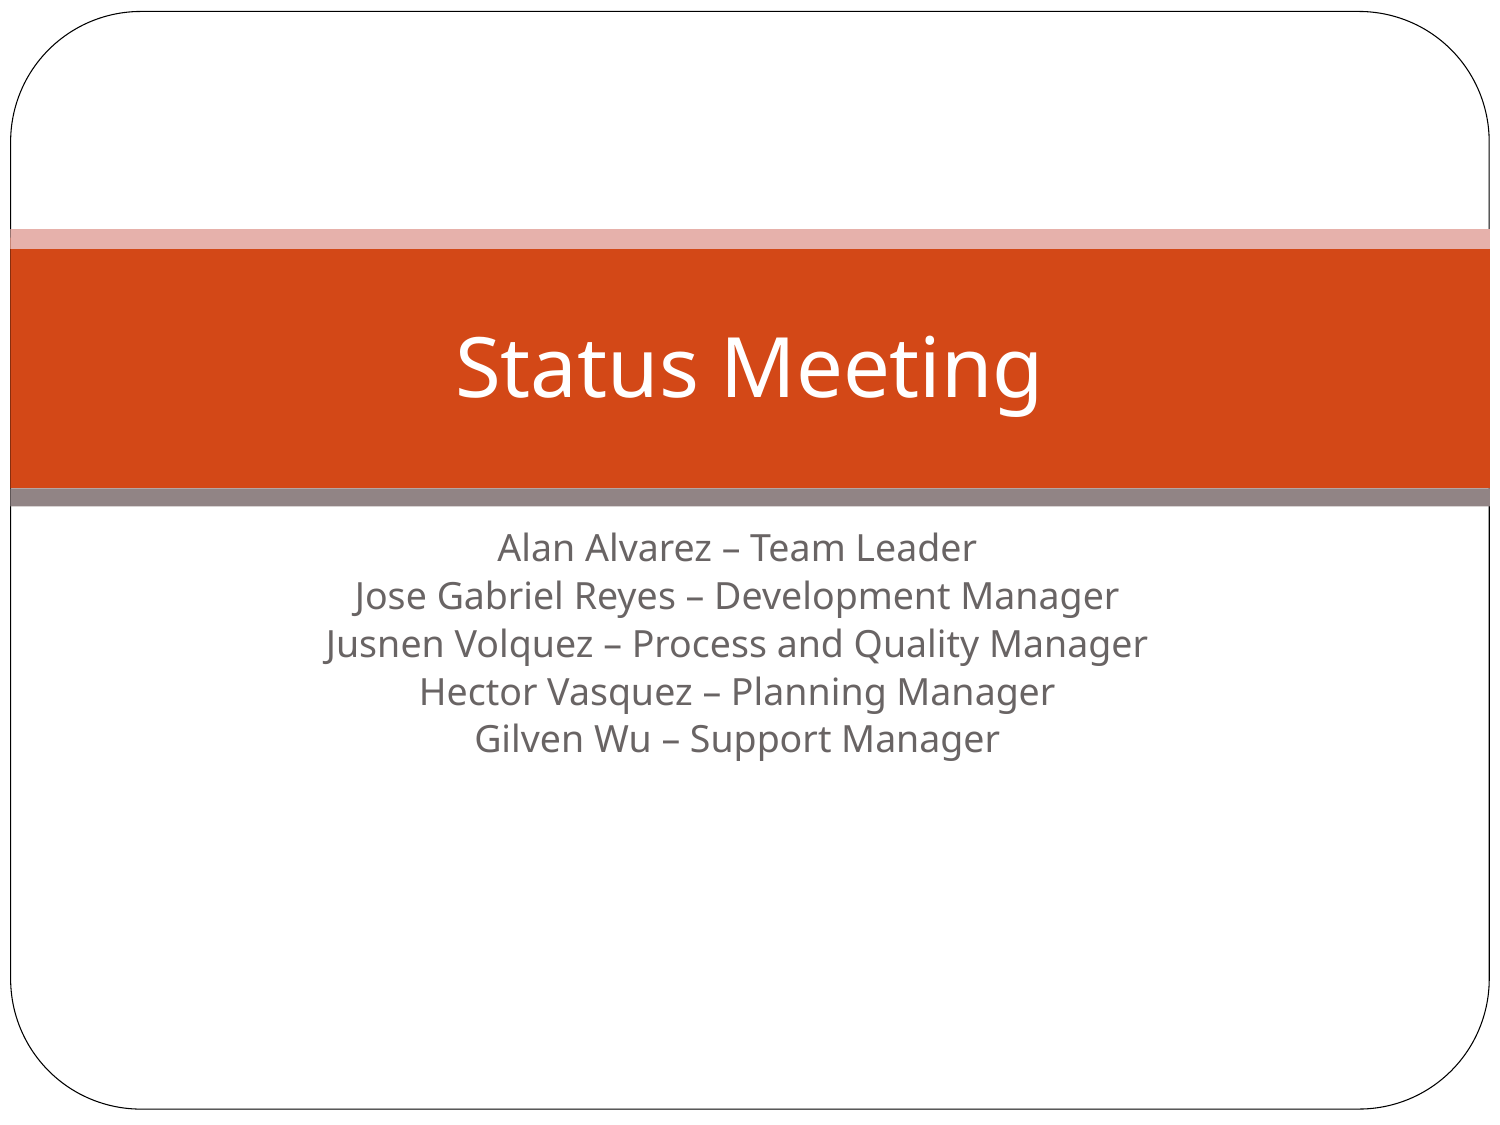

Status Meeting
Alan Alvarez – Team Leader
Jose Gabriel Reyes – Development Manager
Jusnen Volquez – Process and Quality Manager
Hector Vasquez – Planning Manager
Gilven Wu – Support Manager